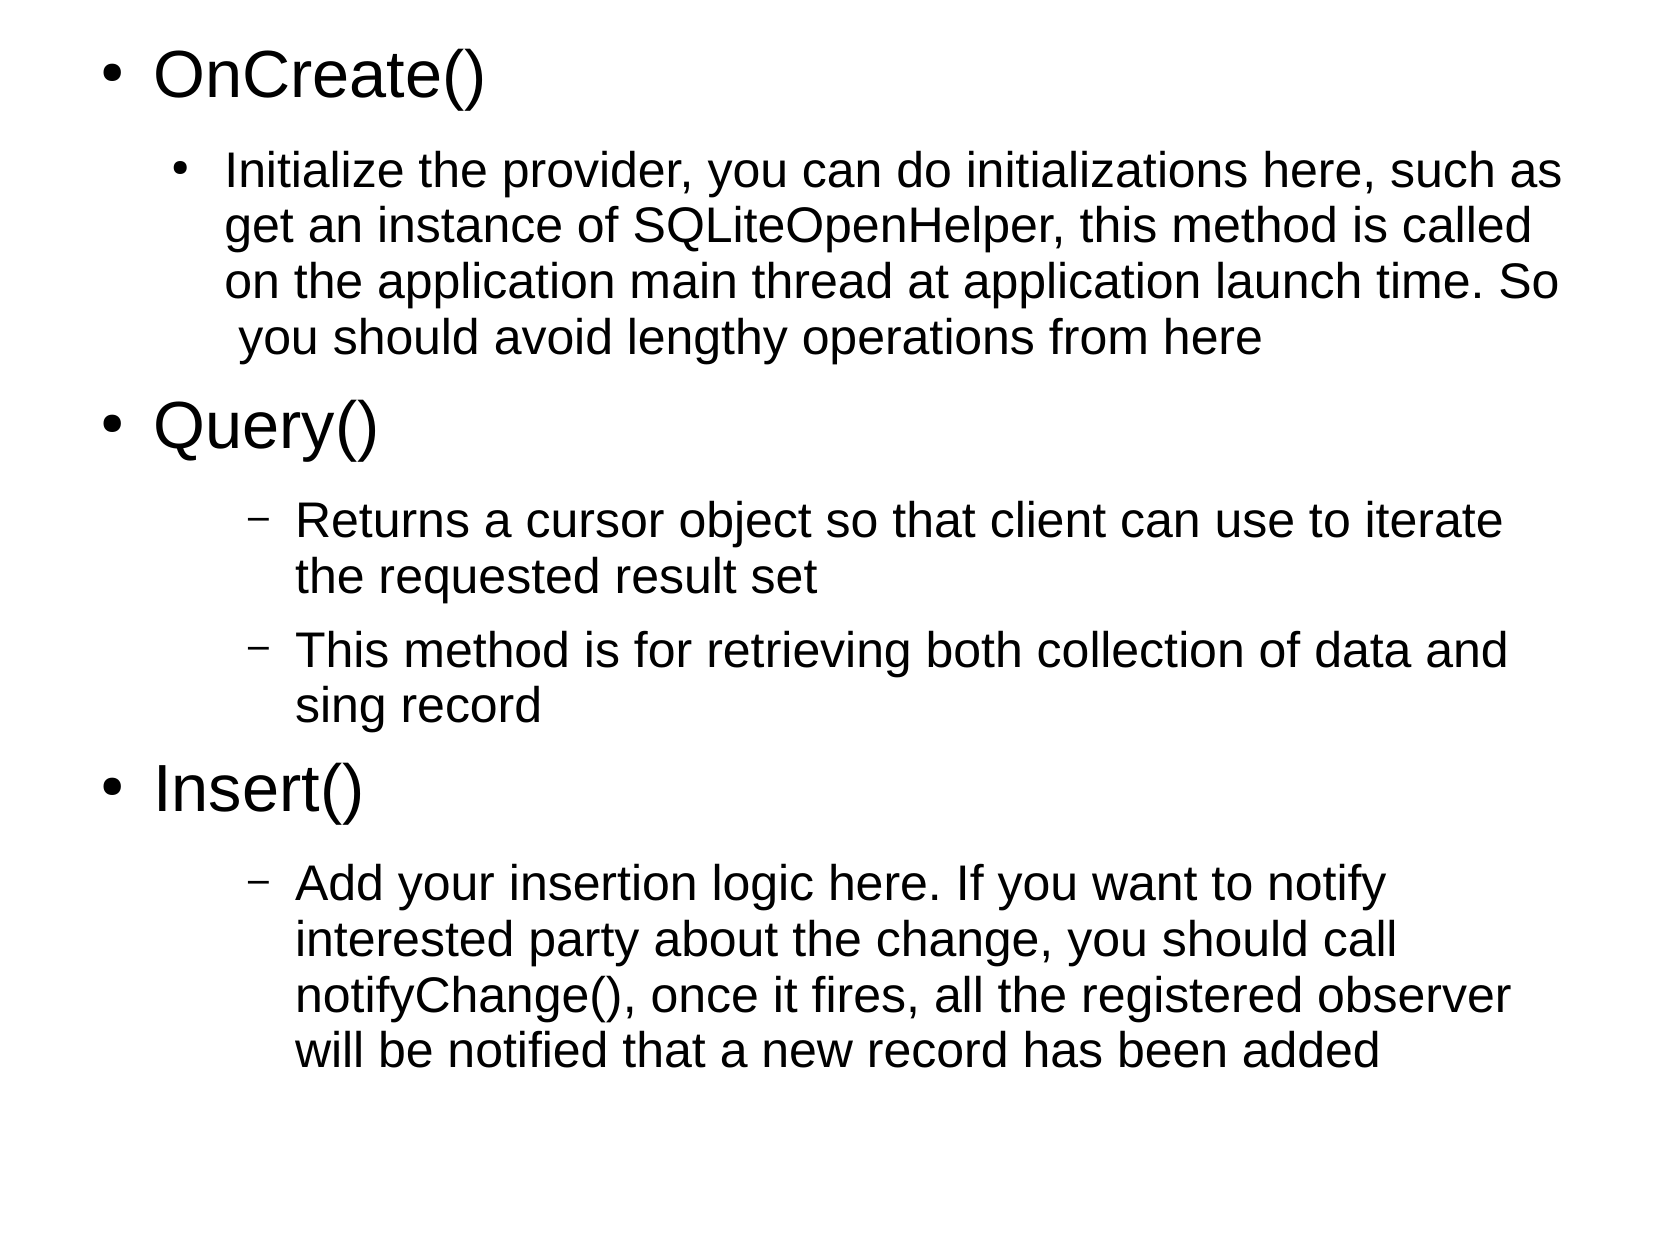

# OnCreate()
Initialize the provider, you can do initializations here, such as get an instance of SQLiteOpenHelper, this method is called on the application main thread at application launch time. So you should avoid lengthy operations from here
Query()
Returns a cursor object so that client can use to iterate the requested result set
This method is for retrieving both collection of data and sing record
Insert()
Add your insertion logic here. If you want to notify interested party about the change, you should call notifyChange(), once it fires, all the registered observer will be notified that a new record has been added